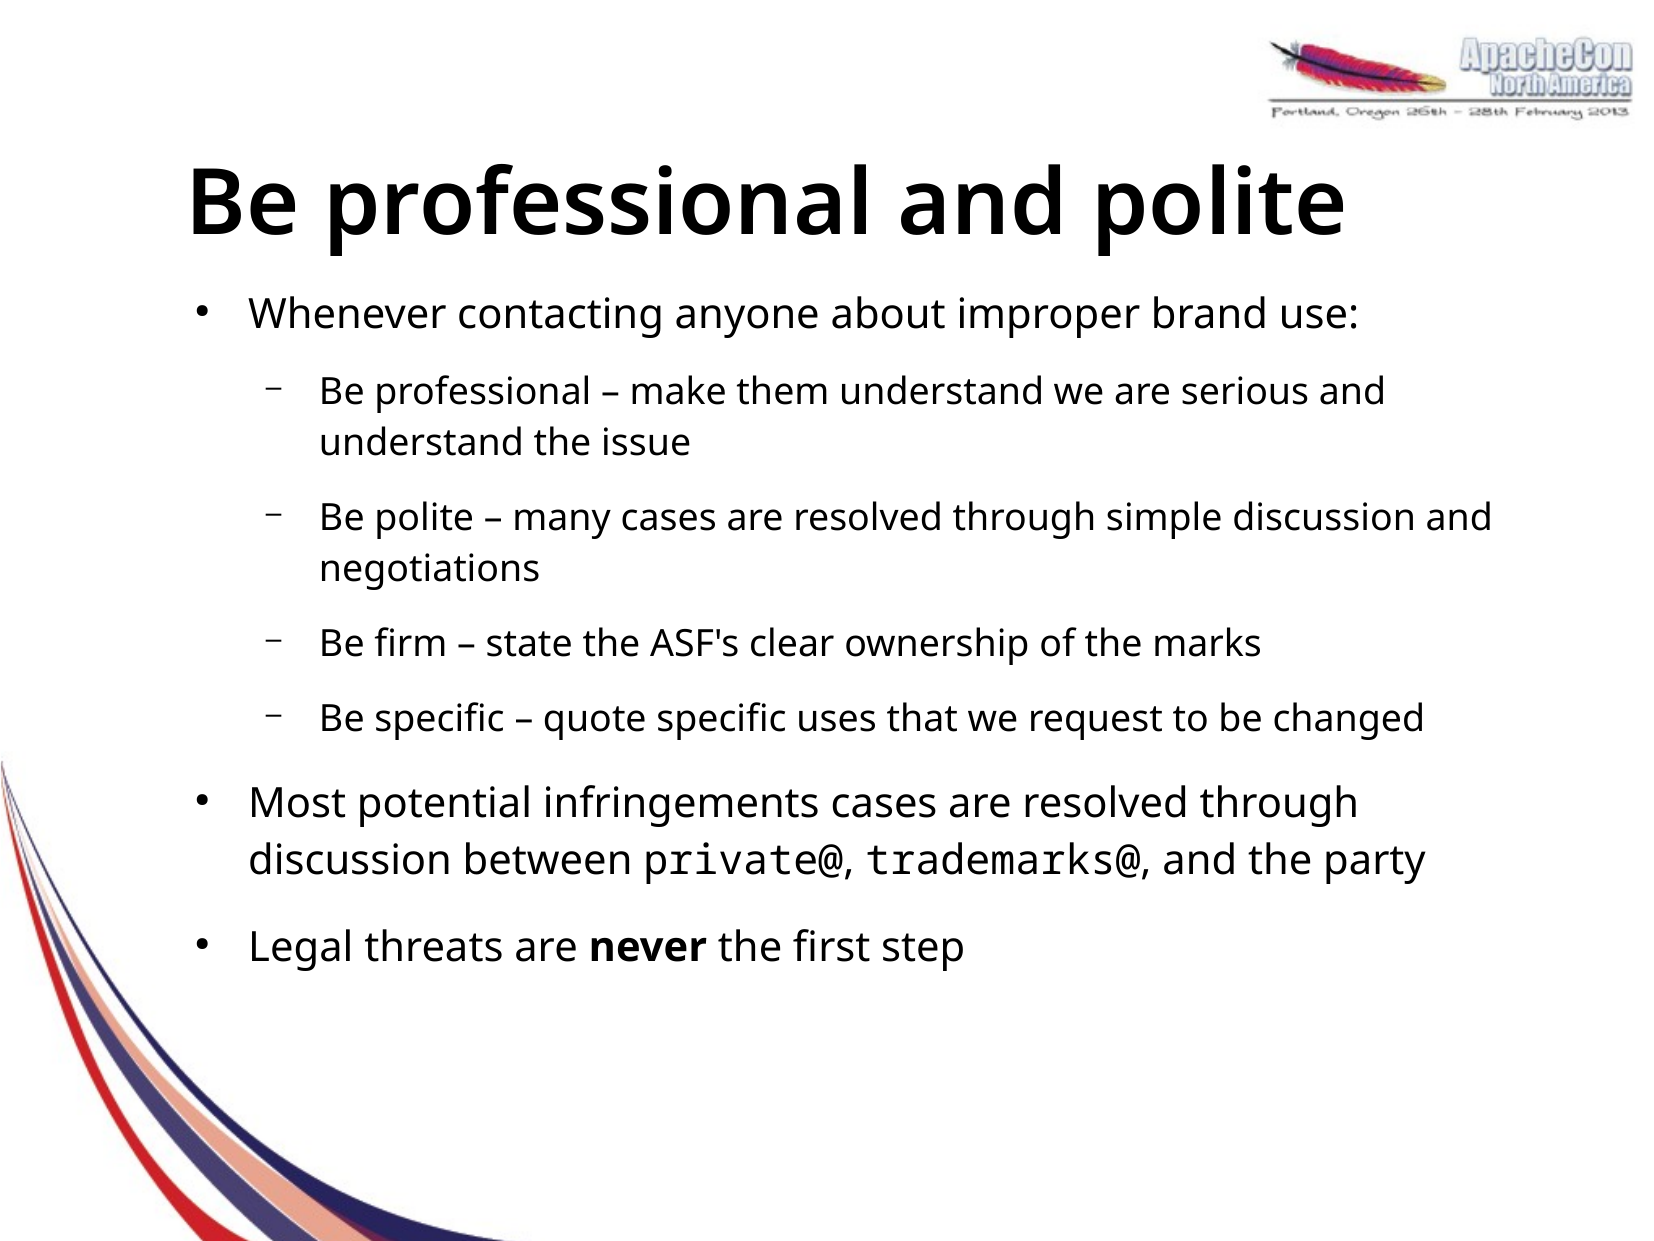

# Be professional and polite
Whenever contacting anyone about improper brand use:
Be professional – make them understand we are serious and understand the issue
Be polite – many cases are resolved through simple discussion and negotiations
Be firm – state the ASF's clear ownership of the marks
Be specific – quote specific uses that we request to be changed
Most potential infringements cases are resolved through discussion between private@, trademarks@, and the party
Legal threats are never the first step